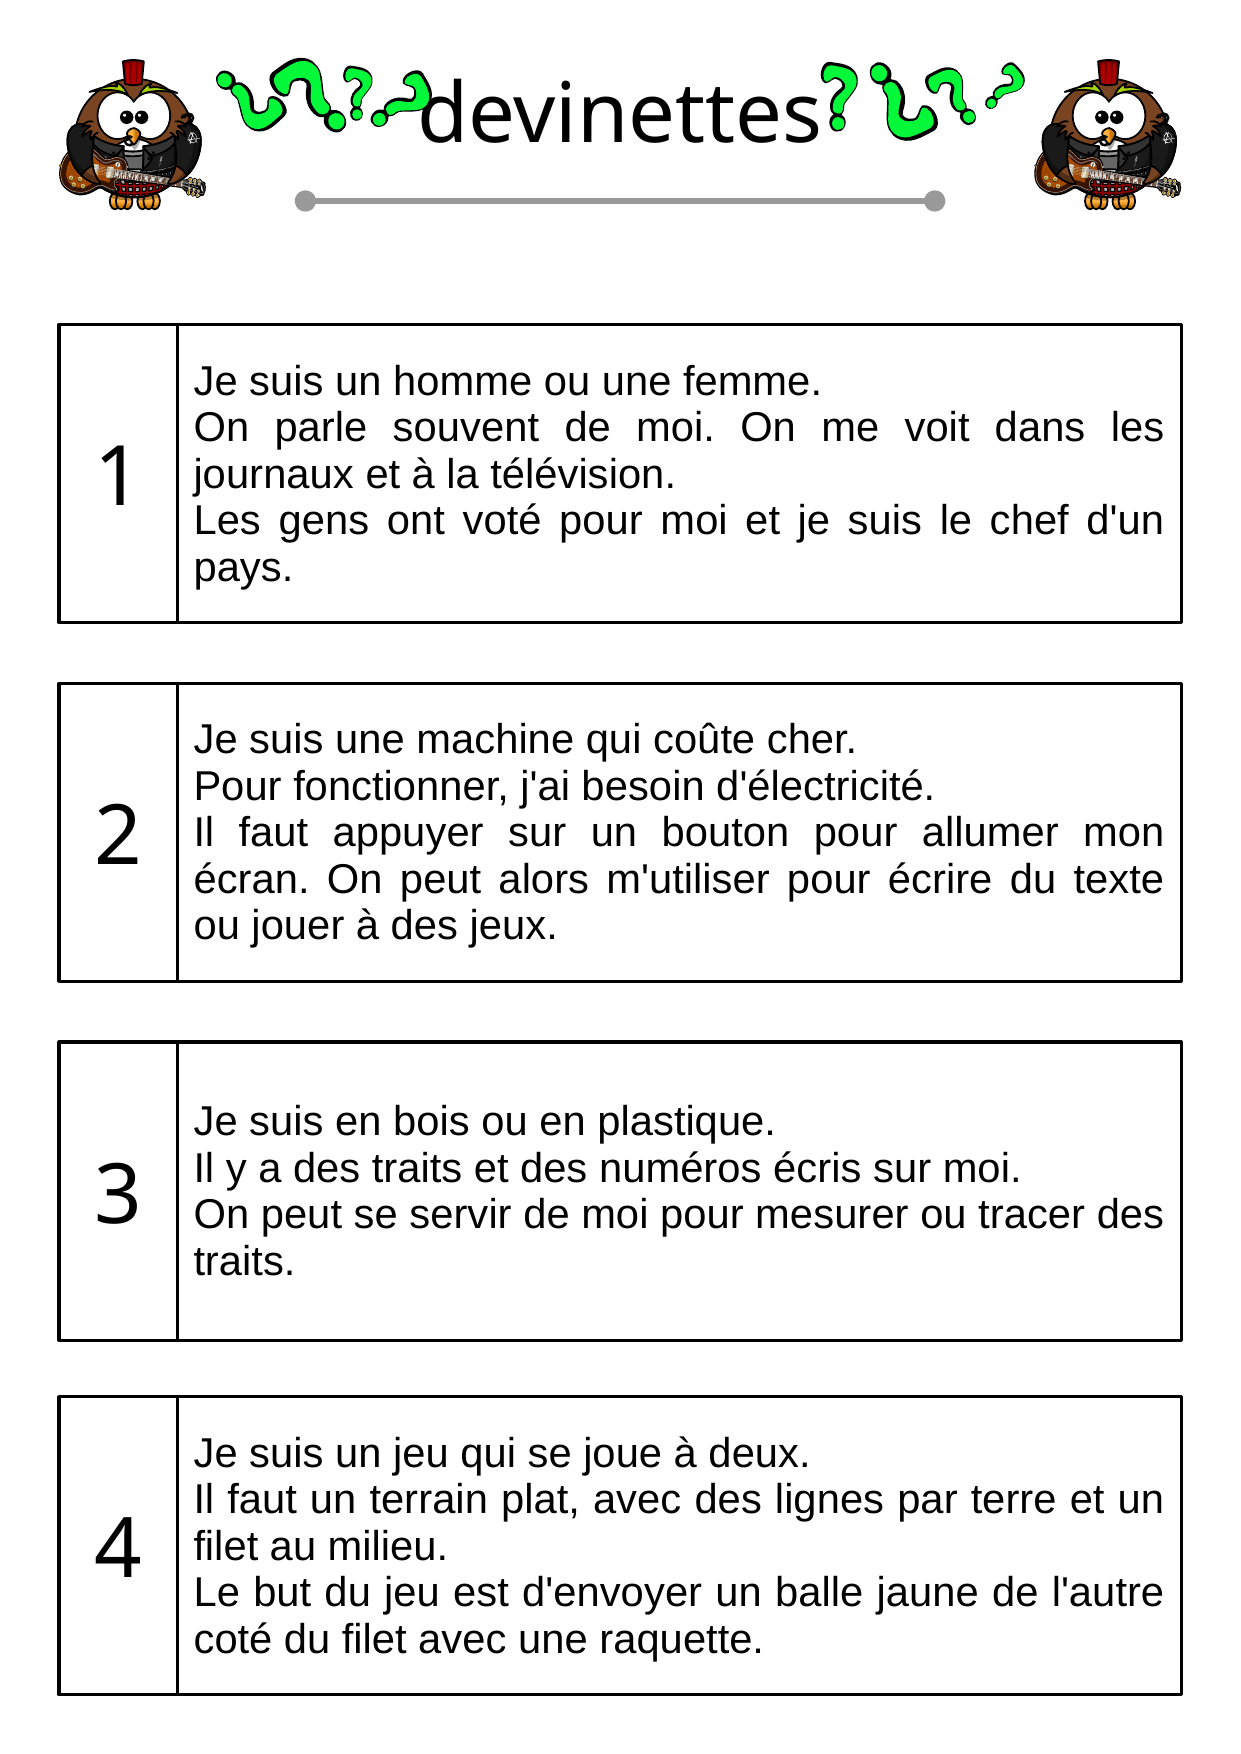

devinettes
1
Je suis un homme ou une femme.
On parle souvent de moi. On me voit dans les journaux et à la télévision.
Les gens ont voté pour moi et je suis le chef d'un pays.
2
Je suis une machine qui coûte cher.
Pour fonctionner, j'ai besoin d'électricité.
Il faut appuyer sur un bouton pour allumer mon écran. On peut alors m'utiliser pour écrire du texte ou jouer à des jeux.
3
Je suis en bois ou en plastique.
Il y a des traits et des numéros écris sur moi.
On peut se servir de moi pour mesurer ou tracer des traits.
4
Je suis un jeu qui se joue à deux.
Il faut un terrain plat, avec des lignes par terre et un filet au milieu.
Le but du jeu est d'envoyer un balle jaune de l'autre coté du filet avec une raquette.